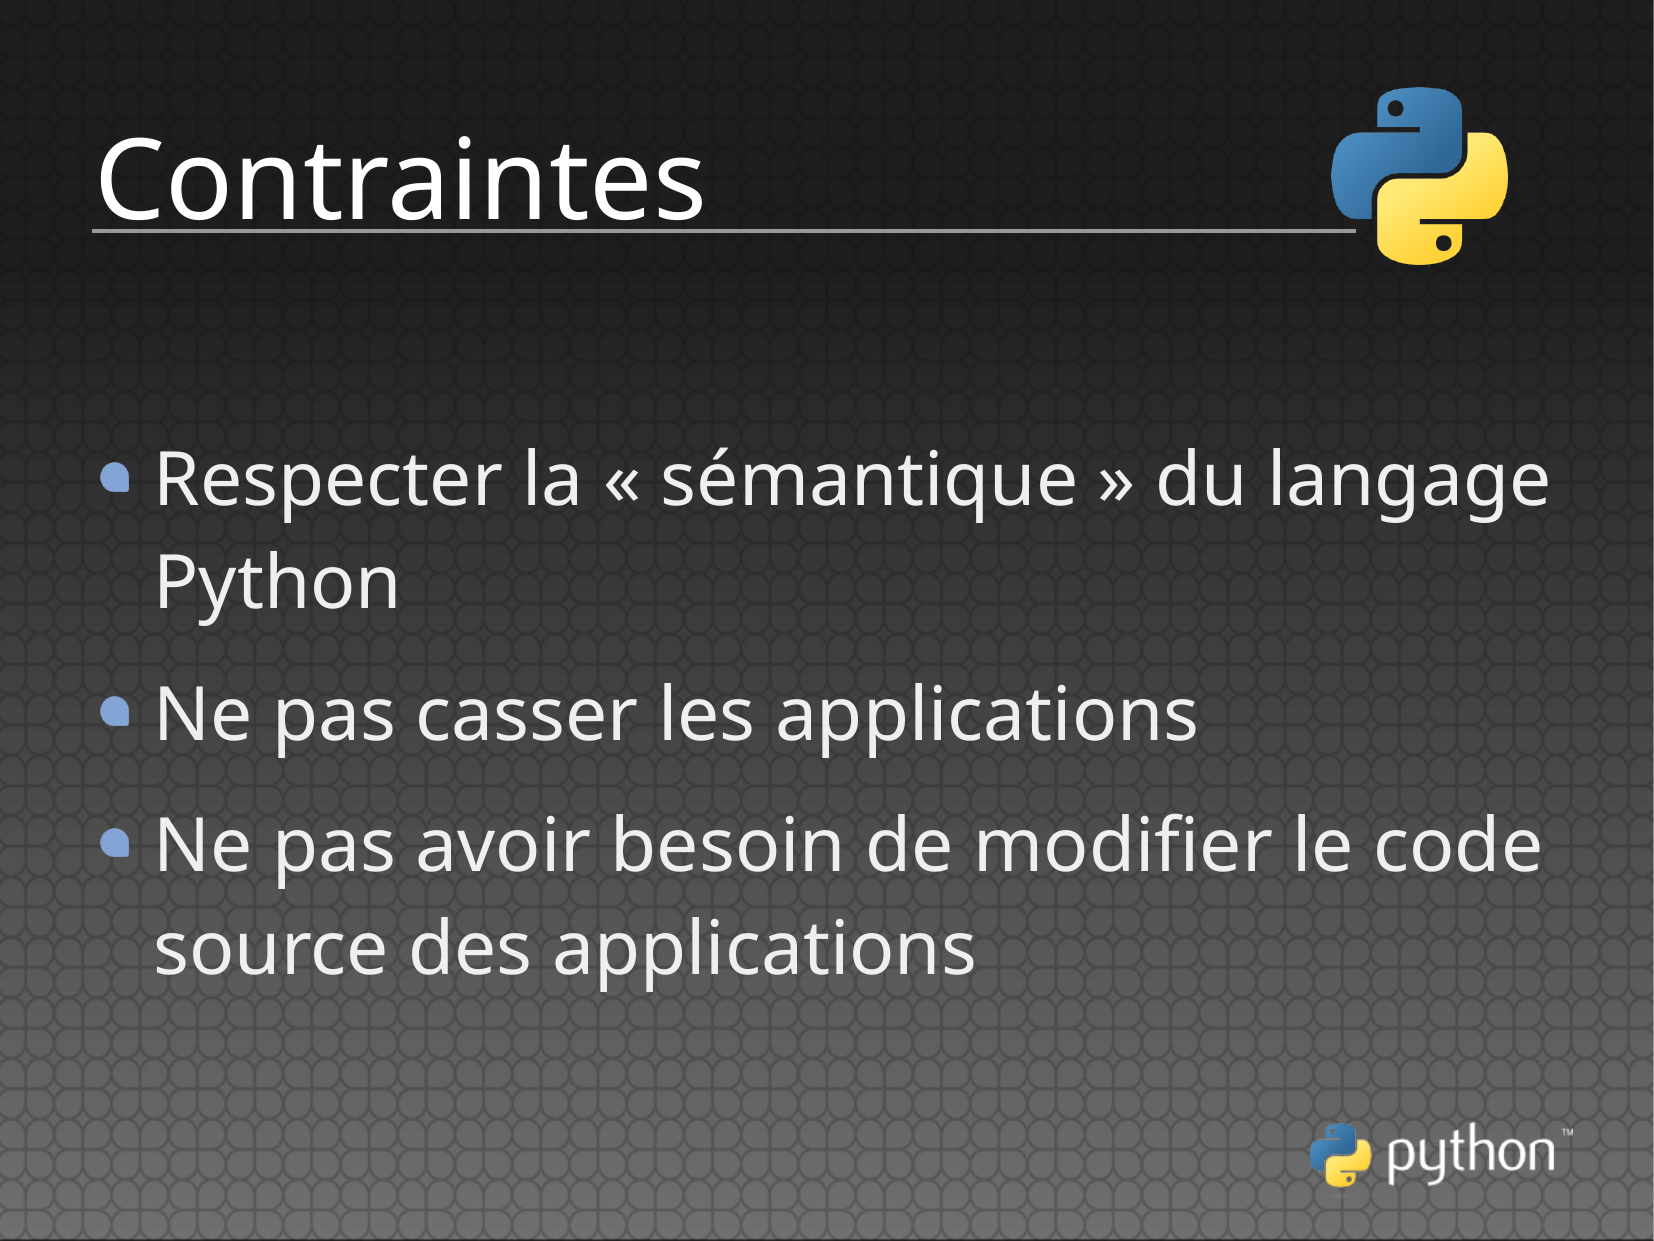

Contraintes
# Respecter la « sémantique » du langage Python
Ne pas casser les applications
Ne pas avoir besoin de modifier le code source des applications